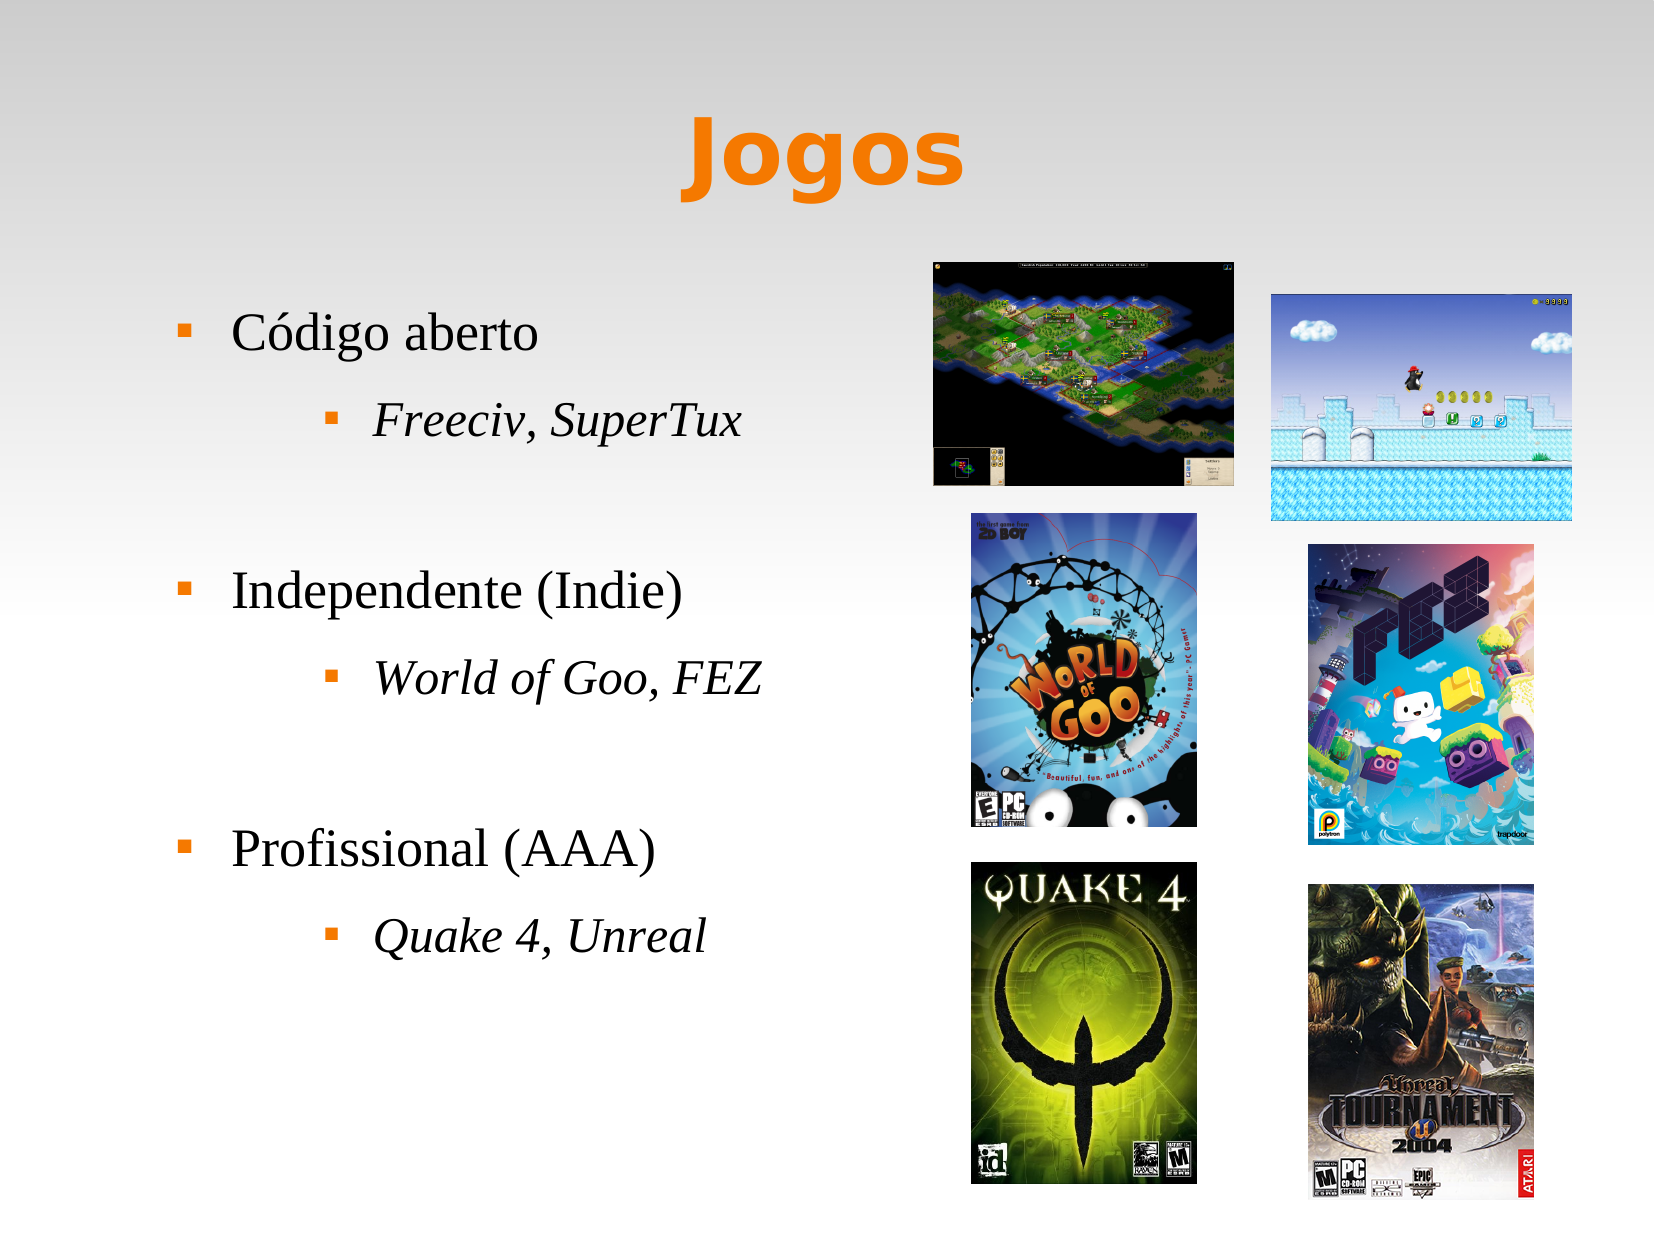

# Jogos
Código aberto
Freeciv, SuperTux
Independente (Indie)
World of Goo, FEZ
Profissional (AAA)
Quake 4, Unreal